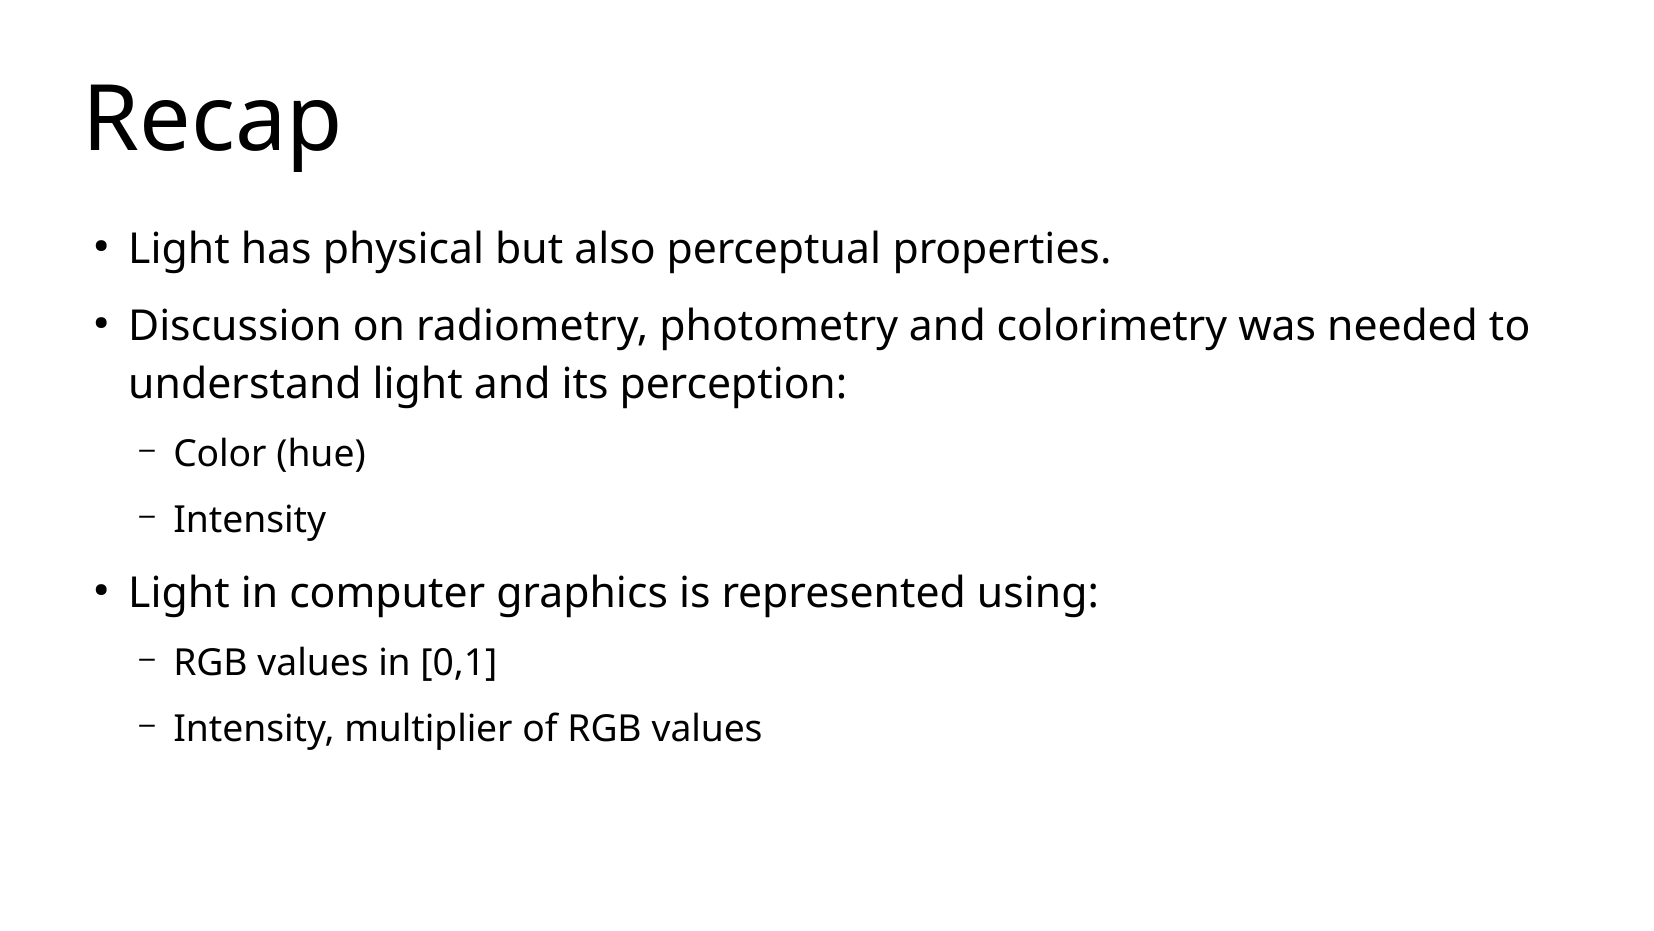

# Recap
Light has physical but also perceptual properties.
Discussion on radiometry, photometry and colorimetry was needed to understand light and its perception:
Color (hue)
Intensity
Light in computer graphics is represented using:
RGB values in [0,1]
Intensity, multiplier of RGB values